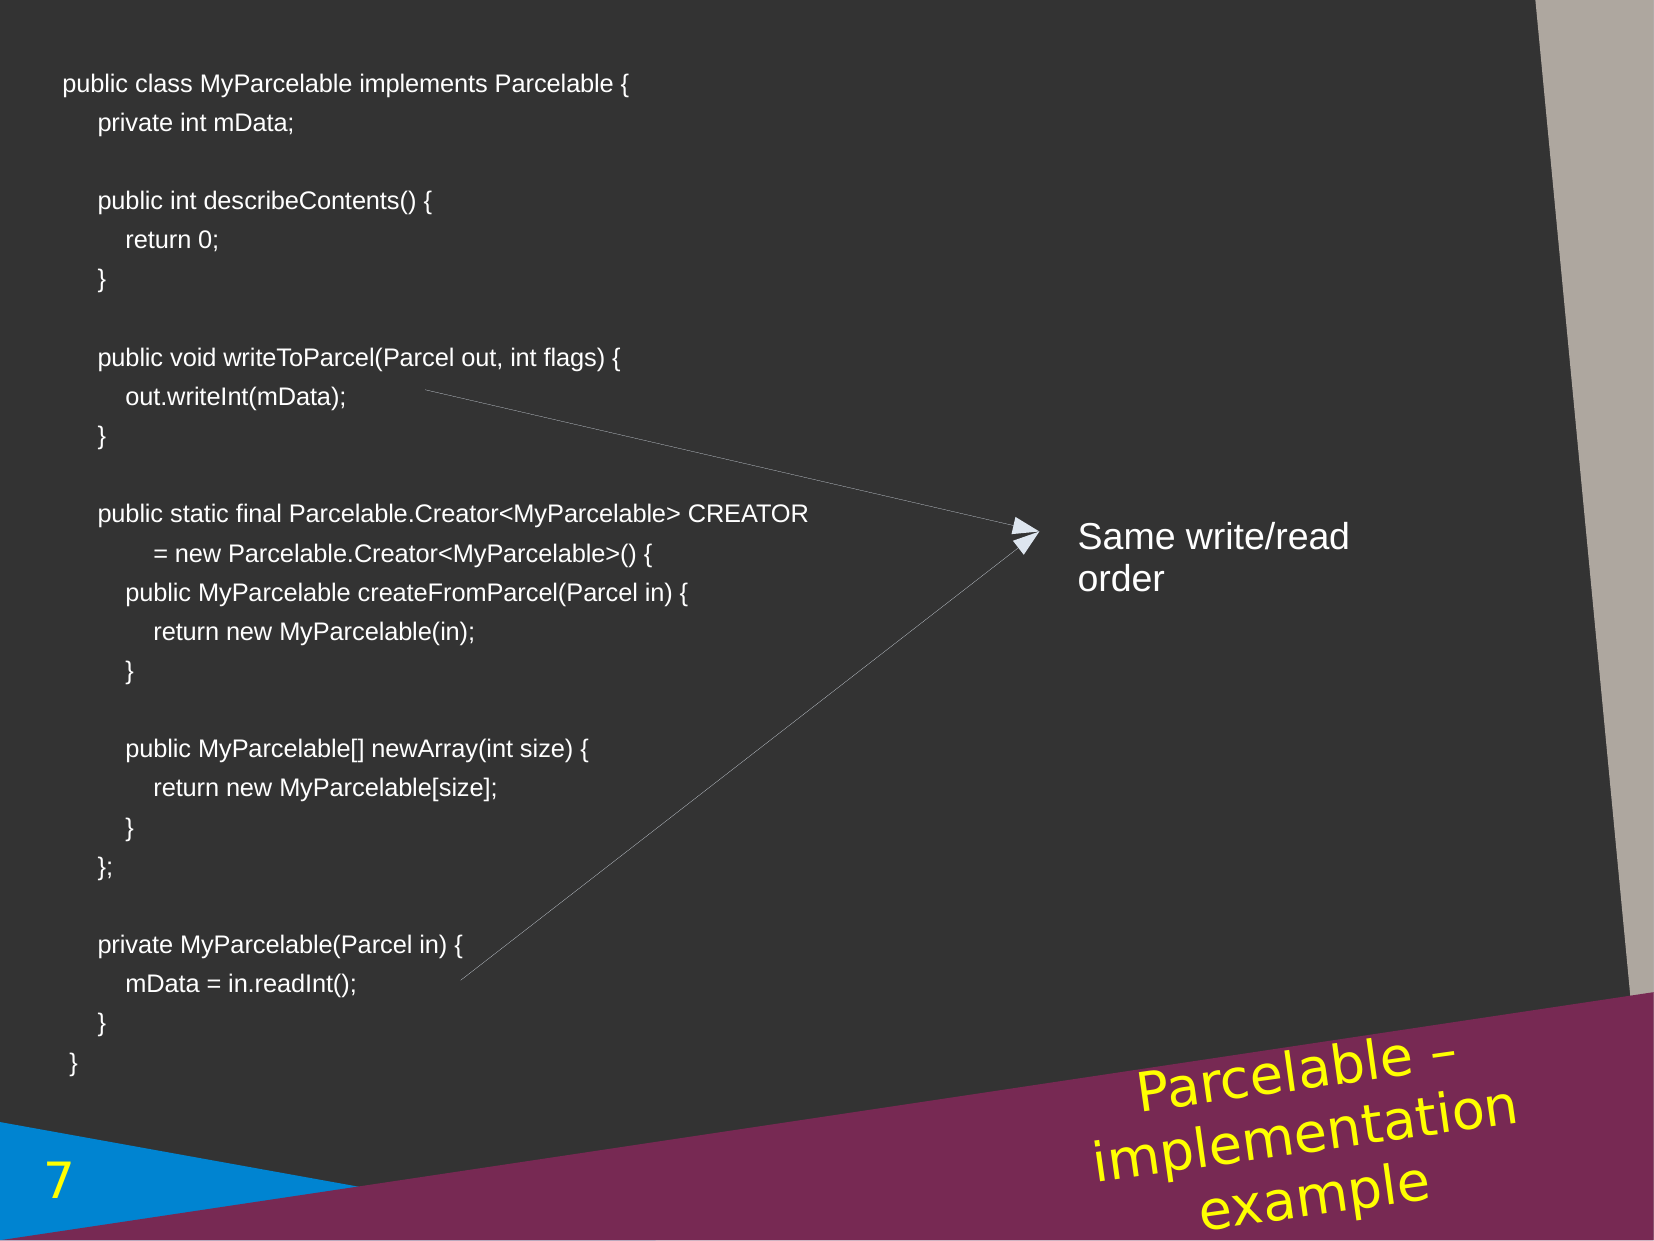

public class MyParcelable implements Parcelable {
 private int mData;
 public int describeContents() {
 return 0;
 }
 public void writeToParcel(Parcel out, int flags) {
 out.writeInt(mData);
 }
 public static final Parcelable.Creator<MyParcelable> CREATOR
 = new Parcelable.Creator<MyParcelable>() {
 public MyParcelable createFromParcel(Parcel in) {
 return new MyParcelable(in);
 }
 public MyParcelable[] newArray(int size) {
 return new MyParcelable[size];
 }
 };
 private MyParcelable(Parcel in) {
 mData = in.readInt();
 }
 }
Same write/read order
# Parcelable – implementation example
7